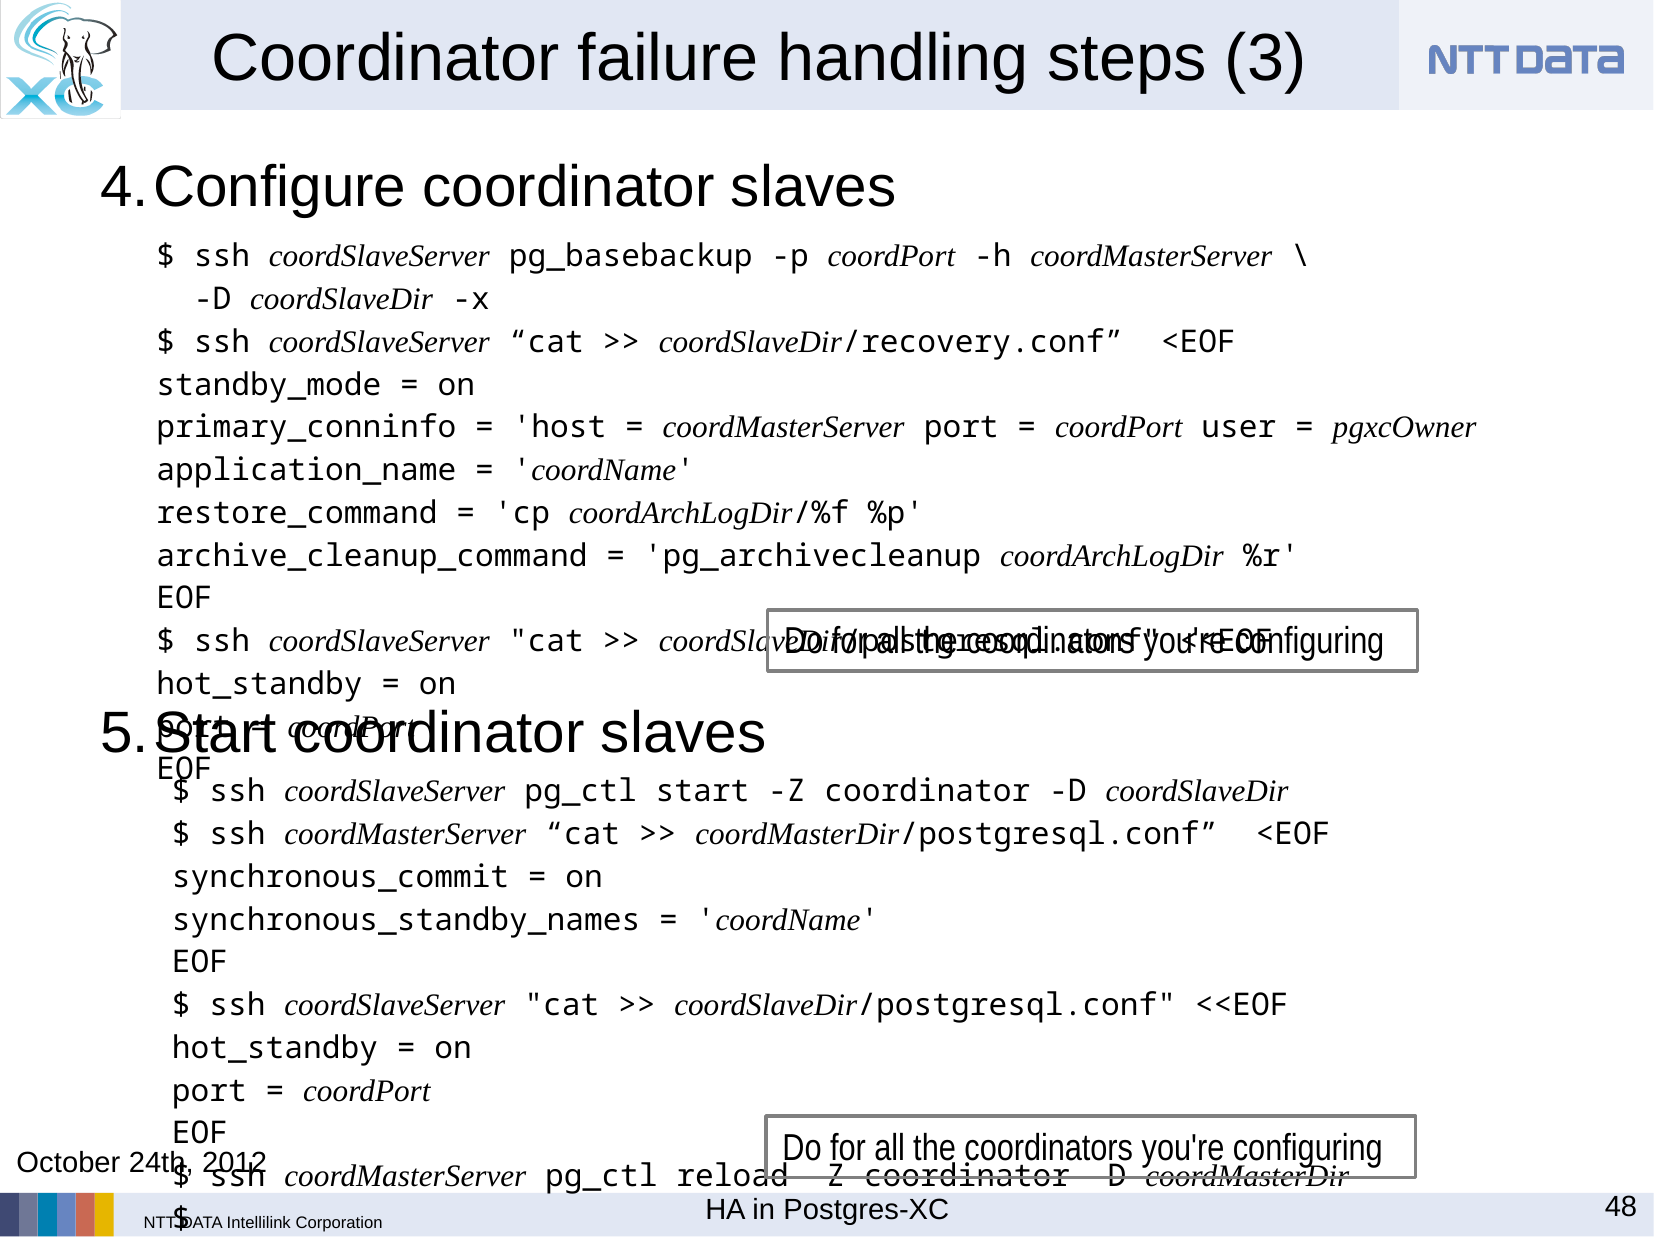

# Coordinator failure handling steps (3)
Configure coordinator slaves
Start coordinator slaves
$ ssh coordSlaveServer pg_basebackup -p coordPort -h coordMasterServer \
 -D coordSlaveDir -x
$ ssh coordSlaveServer “cat >> coordSlaveDir/recovery.conf” <EOF
standby_mode = on
primary_conninfo = 'host = coordMasterServer port = coordPort user = pgxcOwner application_name = 'coordName'
restore_command = 'cp coordArchLogDir/%f %p'
archive_cleanup_command = 'pg_archivecleanup coordArchLogDir %r'
EOF
$ ssh coordSlaveServer "cat >> coordSlaveDir/postgresql.conf" <<EOF
hot_standby = on
port = coordPort
EOF
Do for all the coordinators you're configuring
$ ssh coordSlaveServer pg_ctl start -Z coordinator -D coordSlaveDir
$ ssh coordMasterServer “cat >> coordMasterDir/postgresql.conf” <EOF
synchronous_commit = on
synchronous_standby_names = 'coordName'
EOF
$ ssh coordSlaveServer "cat >> coordSlaveDir/postgresql.conf" <<EOF
hot_standby = on
port = coordPort
EOF
$ ssh coordMasterServer pg_ctl reload -Z coordinator -D coordMasterDir
$
Do for all the coordinators you're configuring
October 24th, 2012
48
HA in Postgres-XC